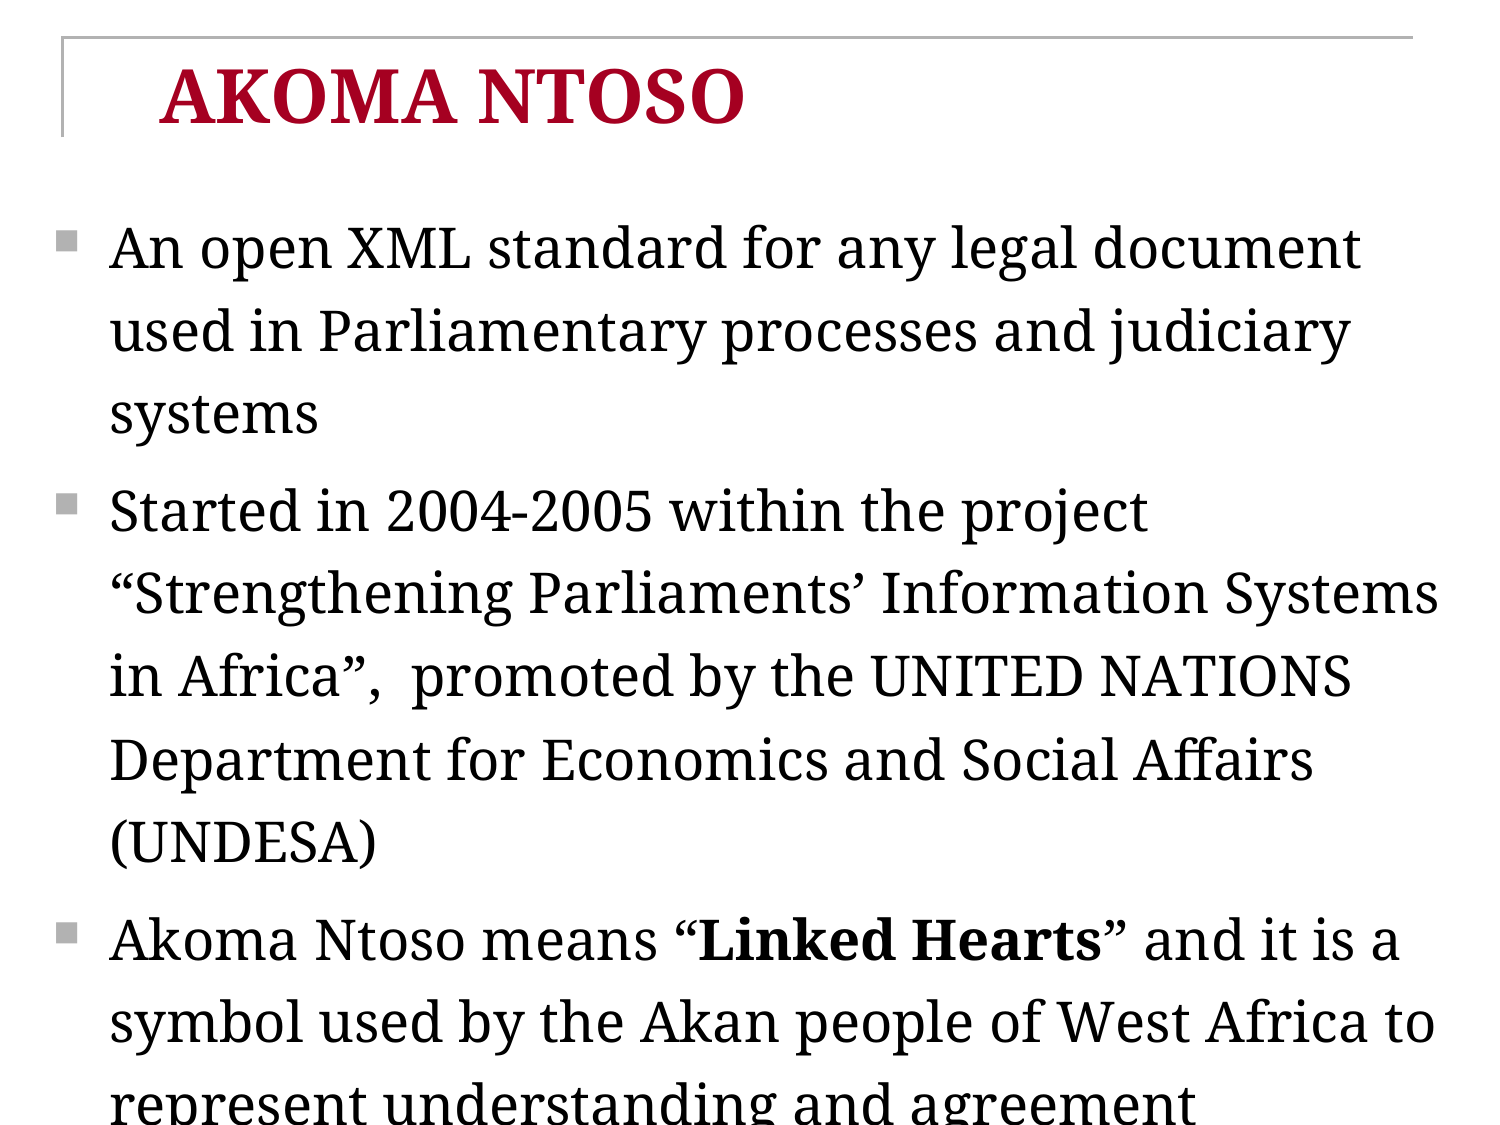

# AKOMA NTOSO
An open XML standard for any legal document used in Parliamentary processes and judiciary systems
Started in 2004-2005 within the project “Strengthening Parliaments’ Information Systems in Africa”, promoted by the UNITED NATIONS Department for Economics and Social Affairs (UNDESA)
Akoma Ntoso means “Linked Hearts” and it is a symbol used by the Akan people of West Africa to represent understanding and agreement